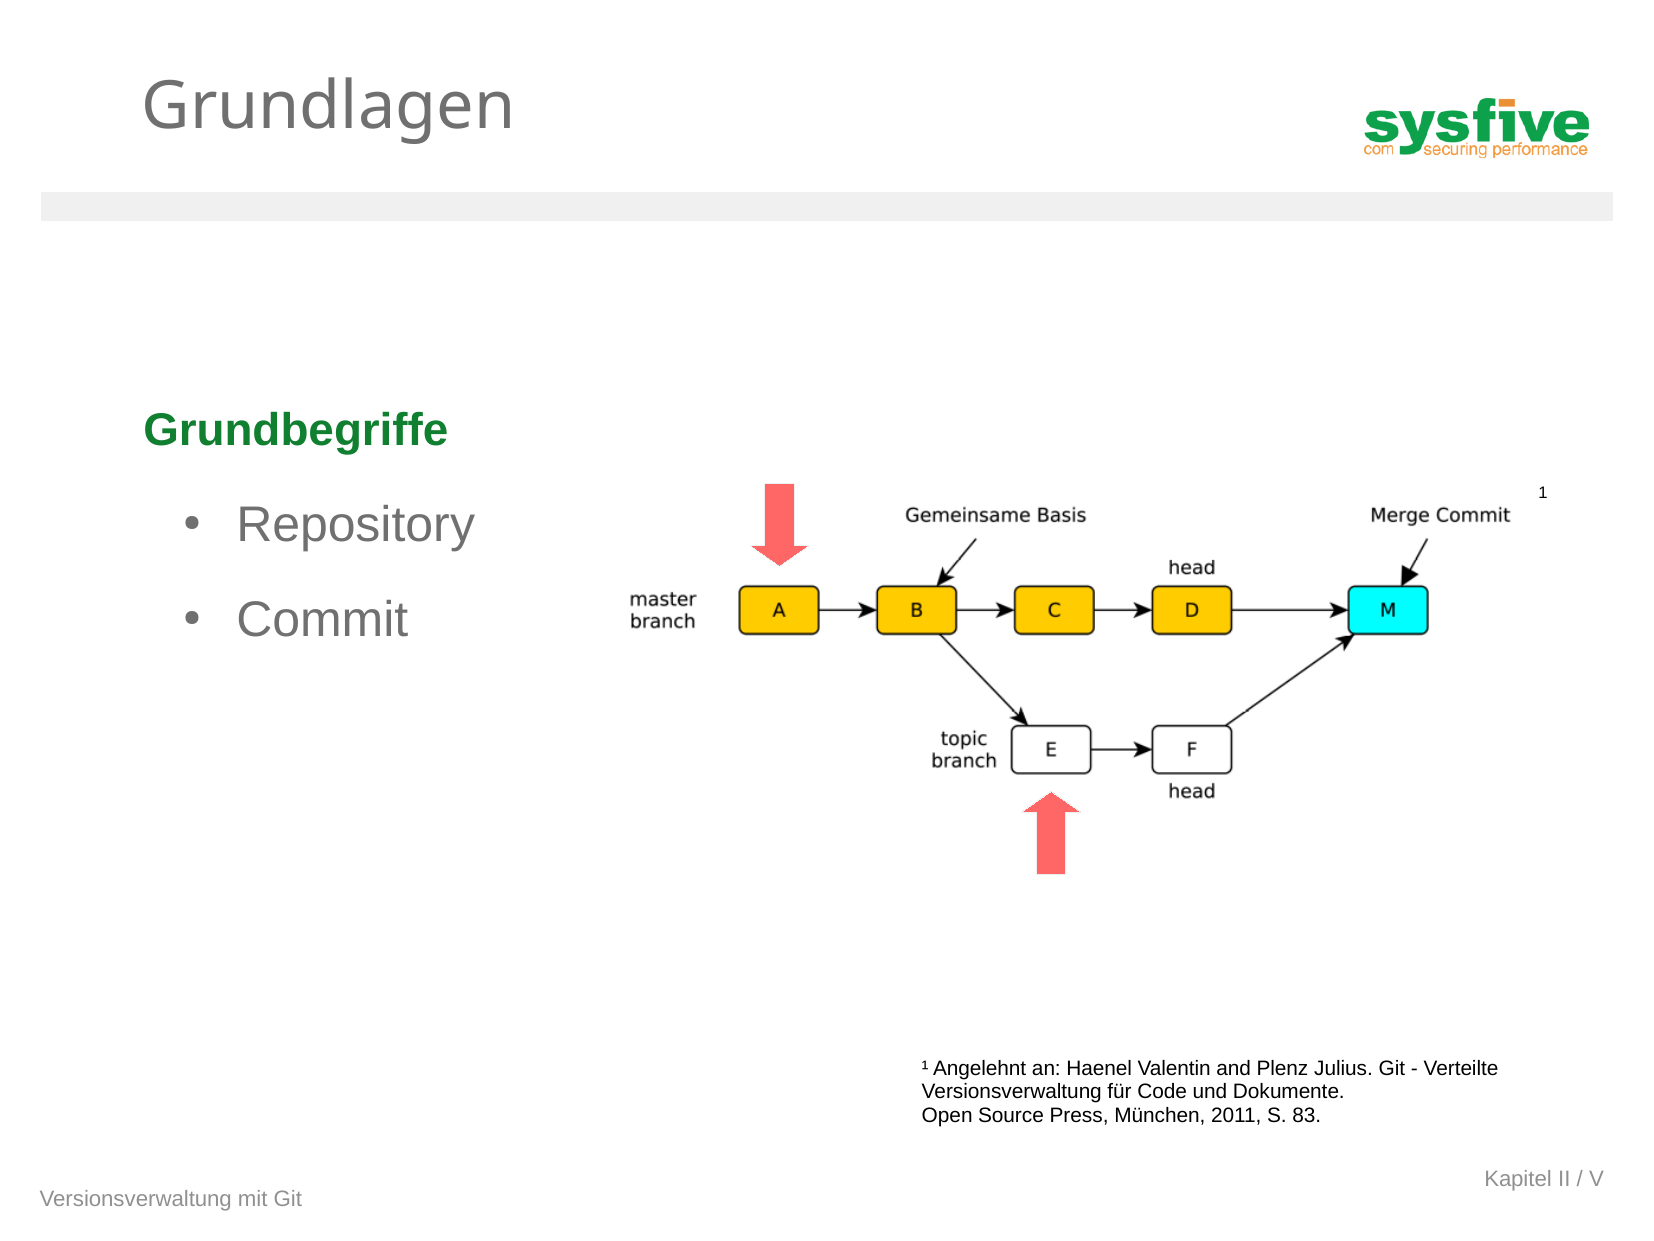

# Grundlagen
Grundbegriffe
1
Repository
Commit
¹ Angelehnt an: Haenel Valentin and Plenz Julius. Git - Verteilte
Versionsverwaltung für Code und Dokumente.
Open Source Press, München, 2011, S. 83.
Kapitel II / V
Versionsverwaltung mit Git